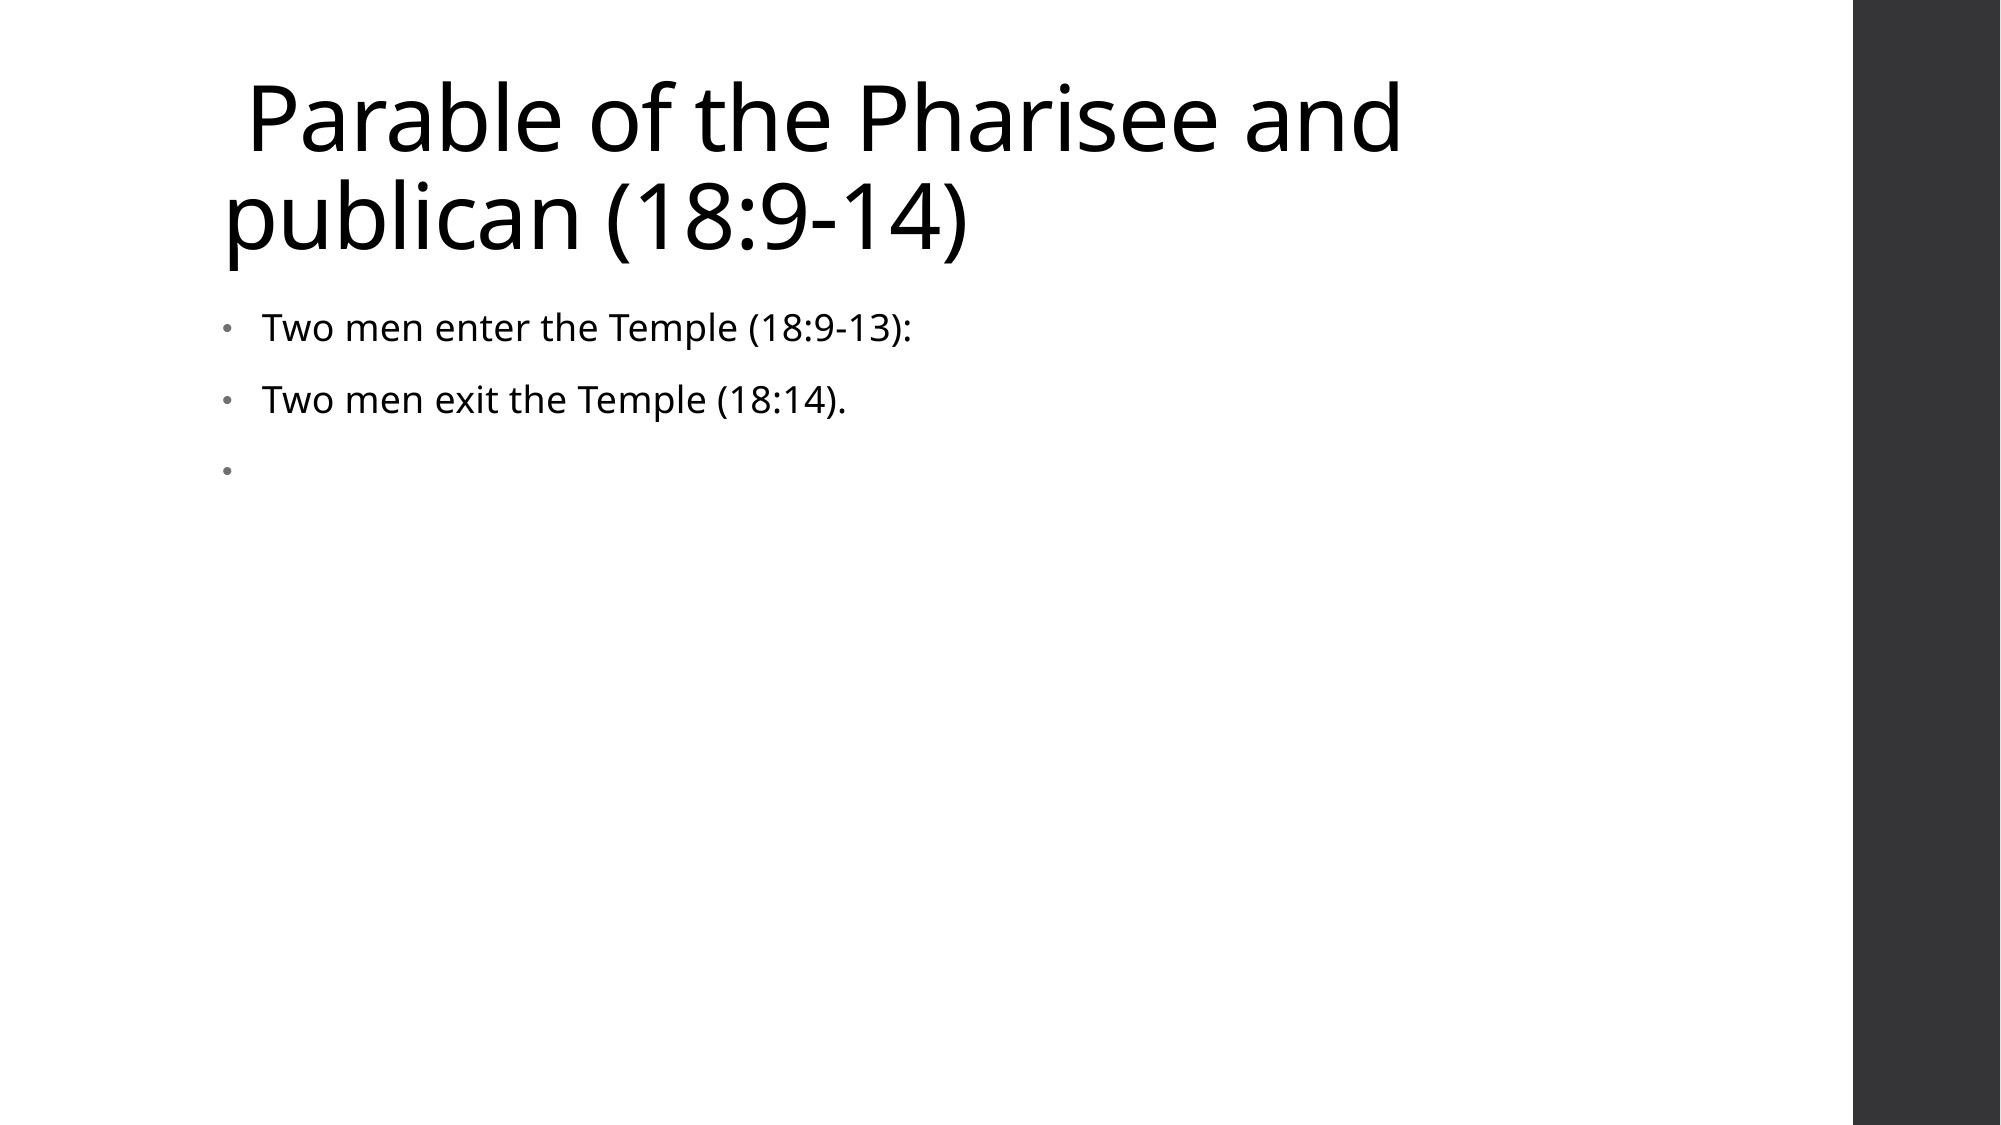

# Parable of the Pharisee and publican (18:9-14)
 Two men enter the Temple (18:9-13):
 Two men exit the Temple (18:14).